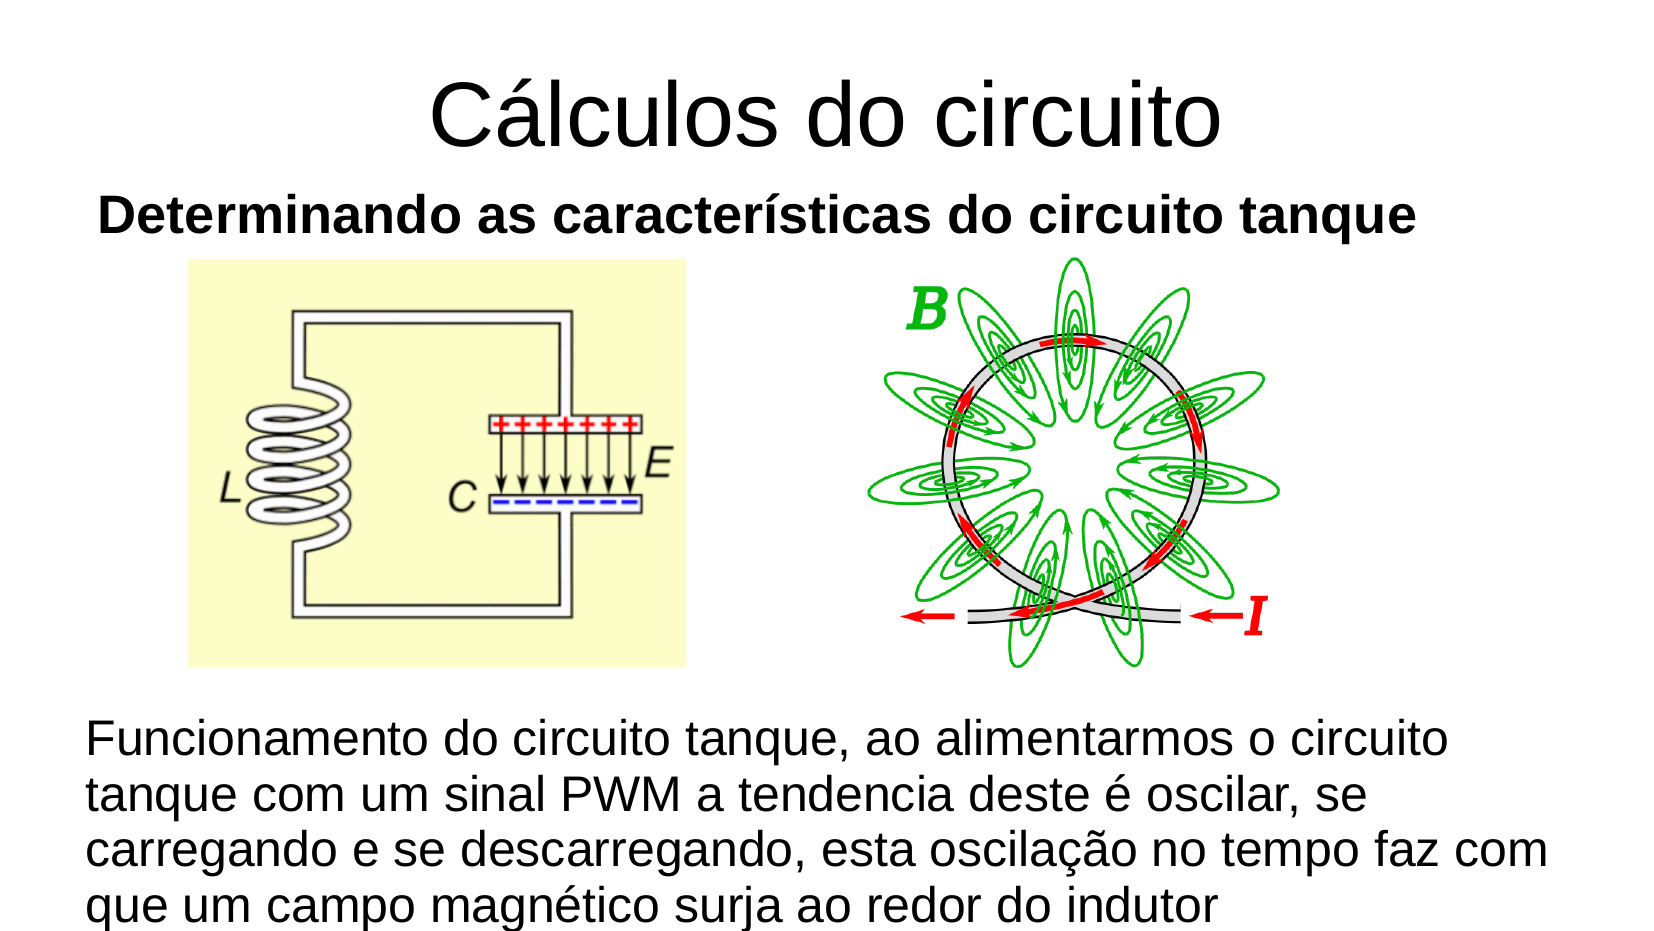

# Cálculos do circuito
Determinando as características do circuito tanque
Funcionamento do circuito tanque, ao alimentarmos o circuito tanque com um sinal PWM a tendencia deste é oscilar, se carregando e se descarregando, esta oscilação no tempo faz com que um campo magnético surja ao redor do indutor